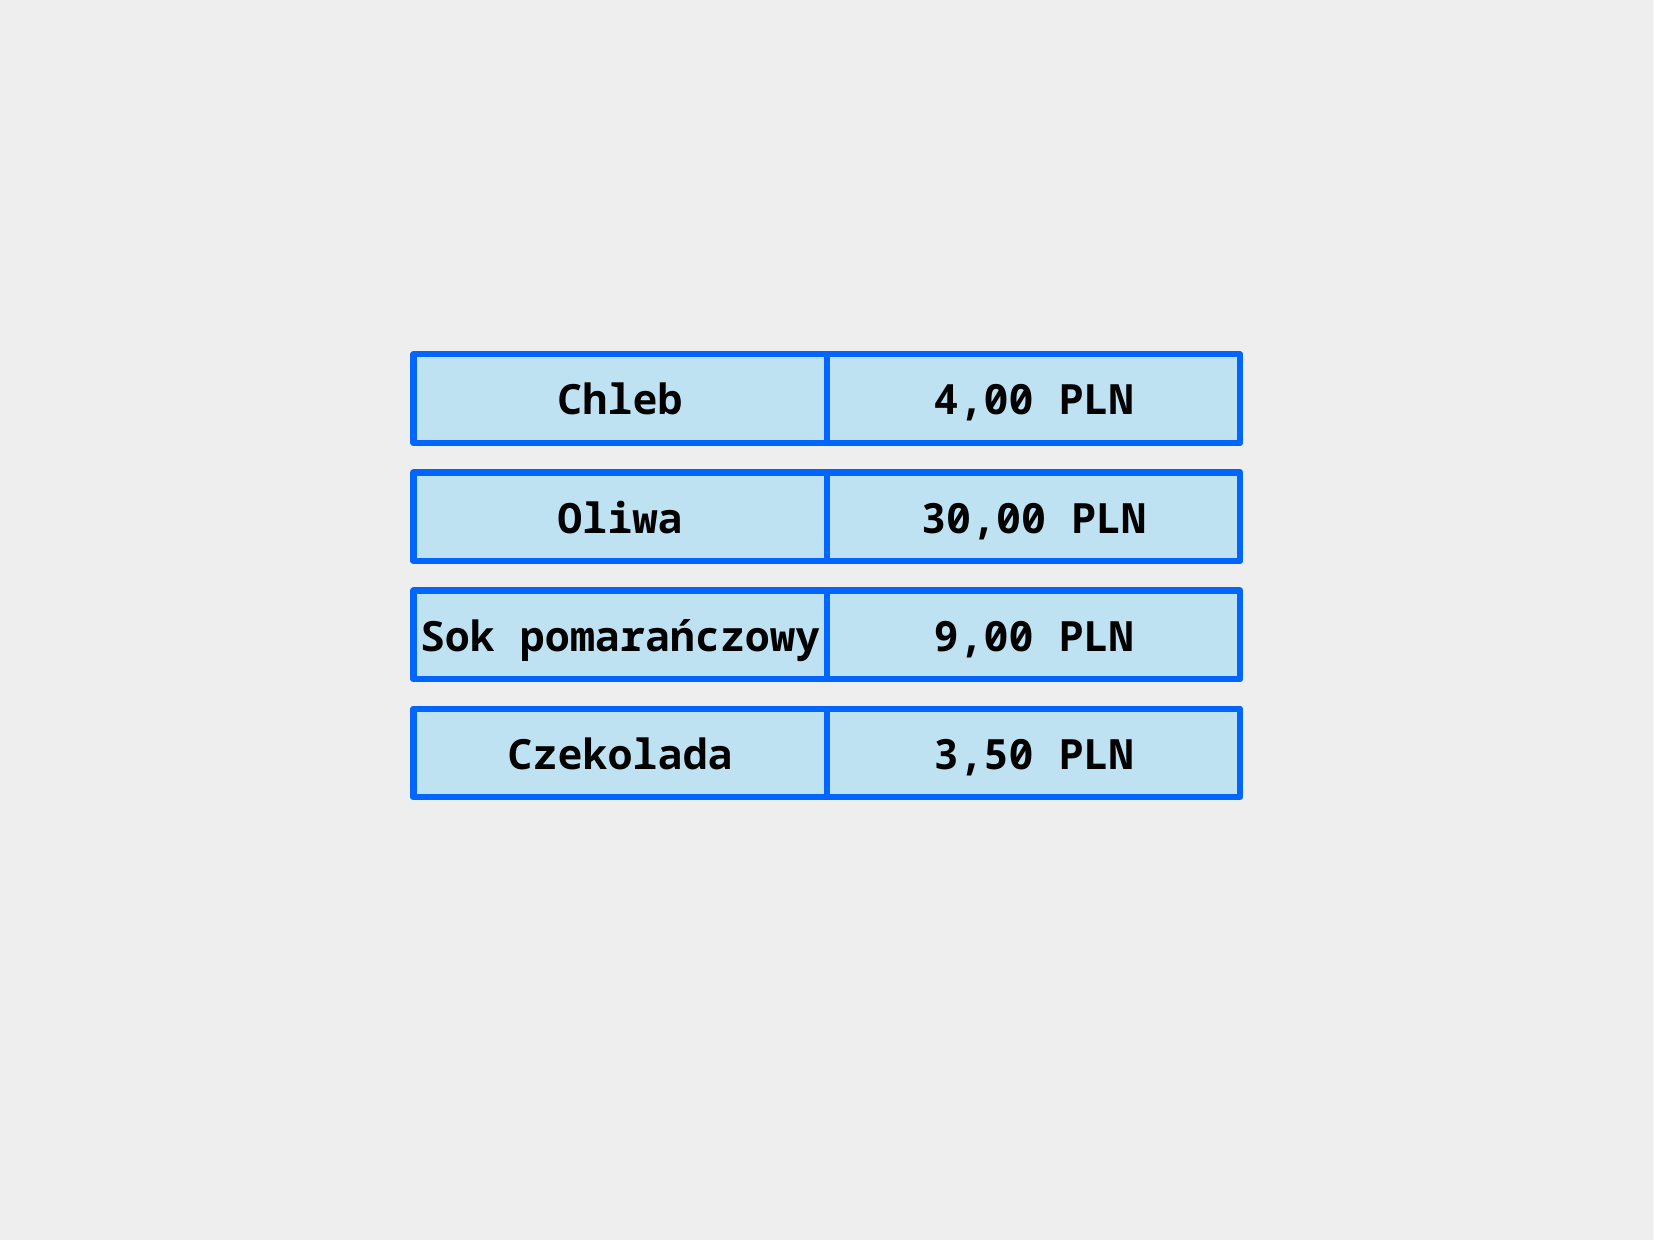

Chleb
4,00 PLN
Oliwa
30,00 PLN
Sok pomarańczowy
9,00 PLN
Czekolada
3,50 PLN